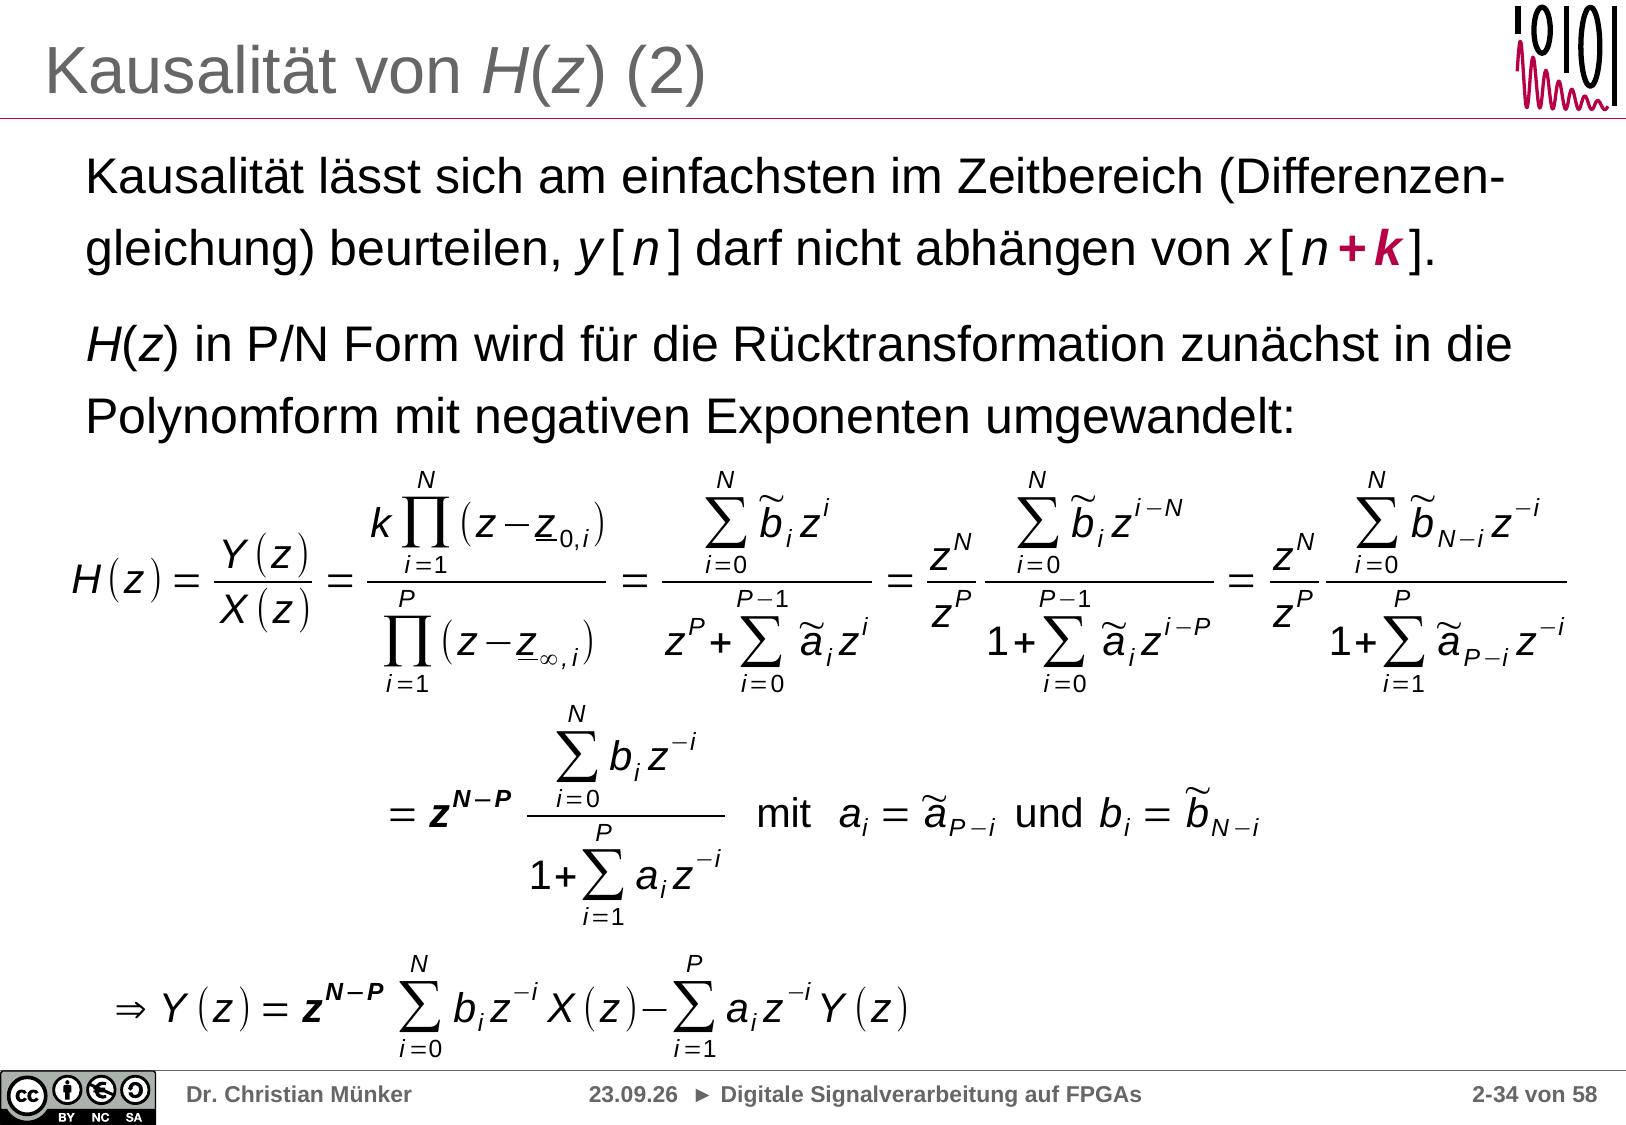

# Kausalität von H(z) (2)
Kausalität lässt sich am einfachsten im Zeitbereich (Differenzen-gleichung) beurteilen, y [ n ] darf nicht abhängen von x [ n + k ].
H(z) in P/N Form wird für die Rücktransformation zunächst in die Polynomform mit negativen Exponenten umgewandelt: